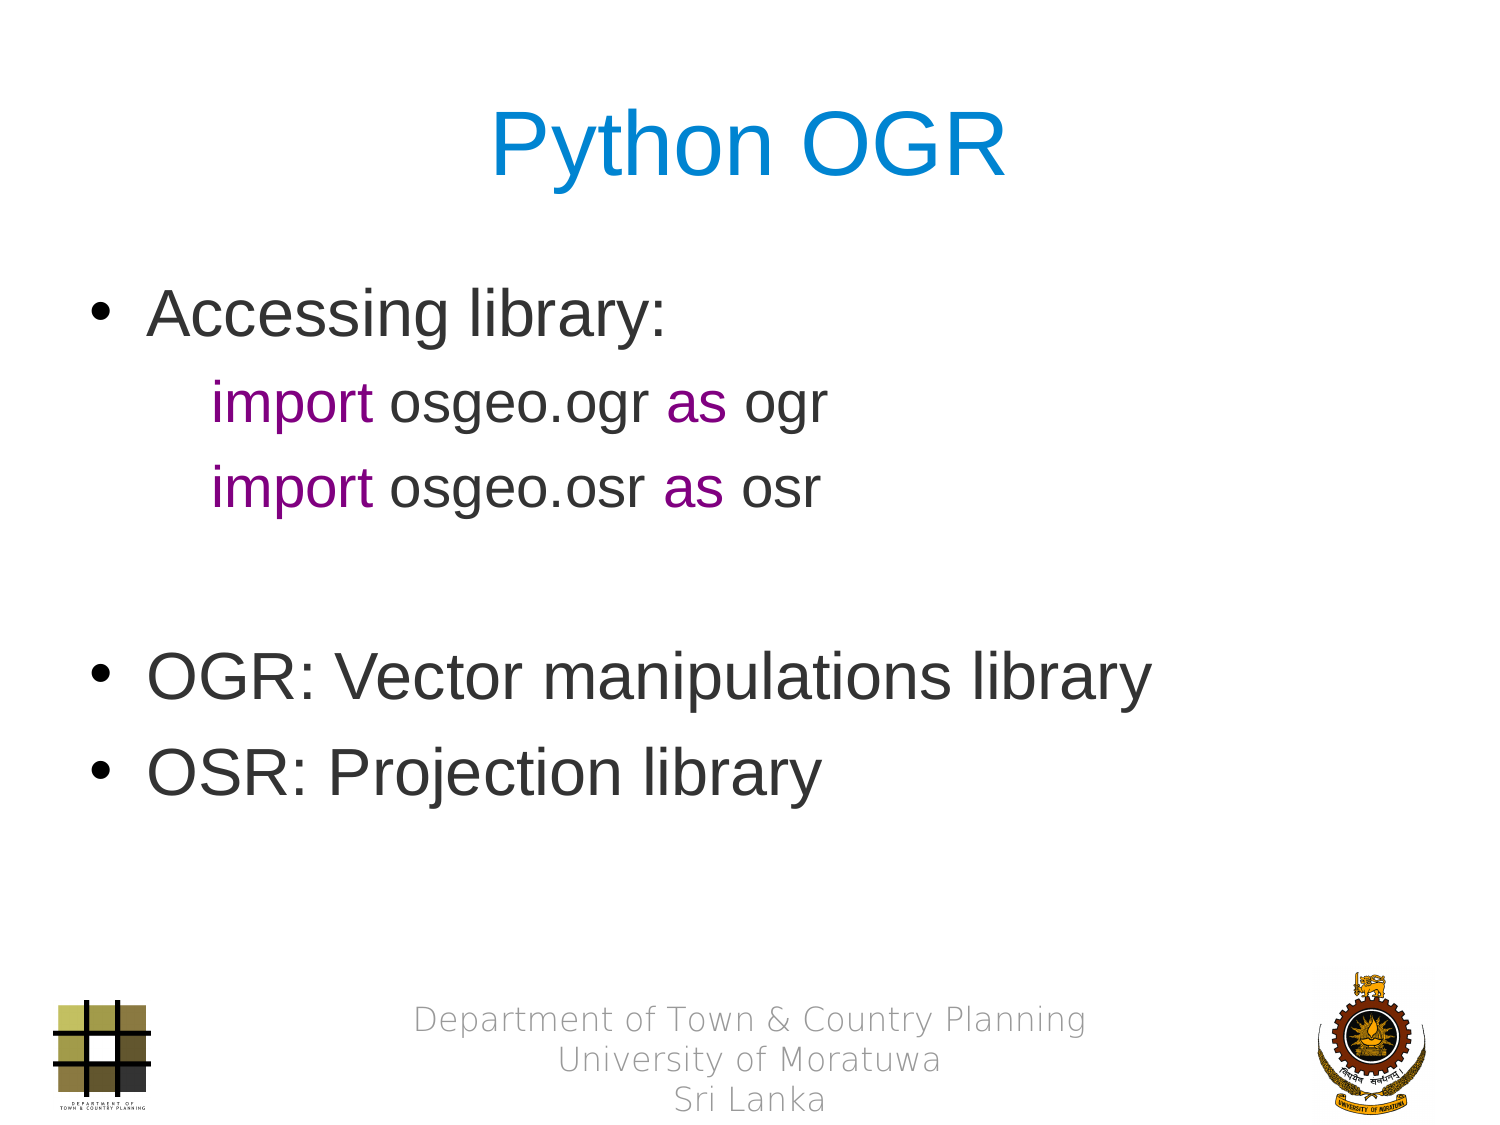

# Python OGR
Accessing library:
import osgeo.ogr as ogr
import osgeo.osr as osr
OGR: Vector manipulations library
OSR: Projection library